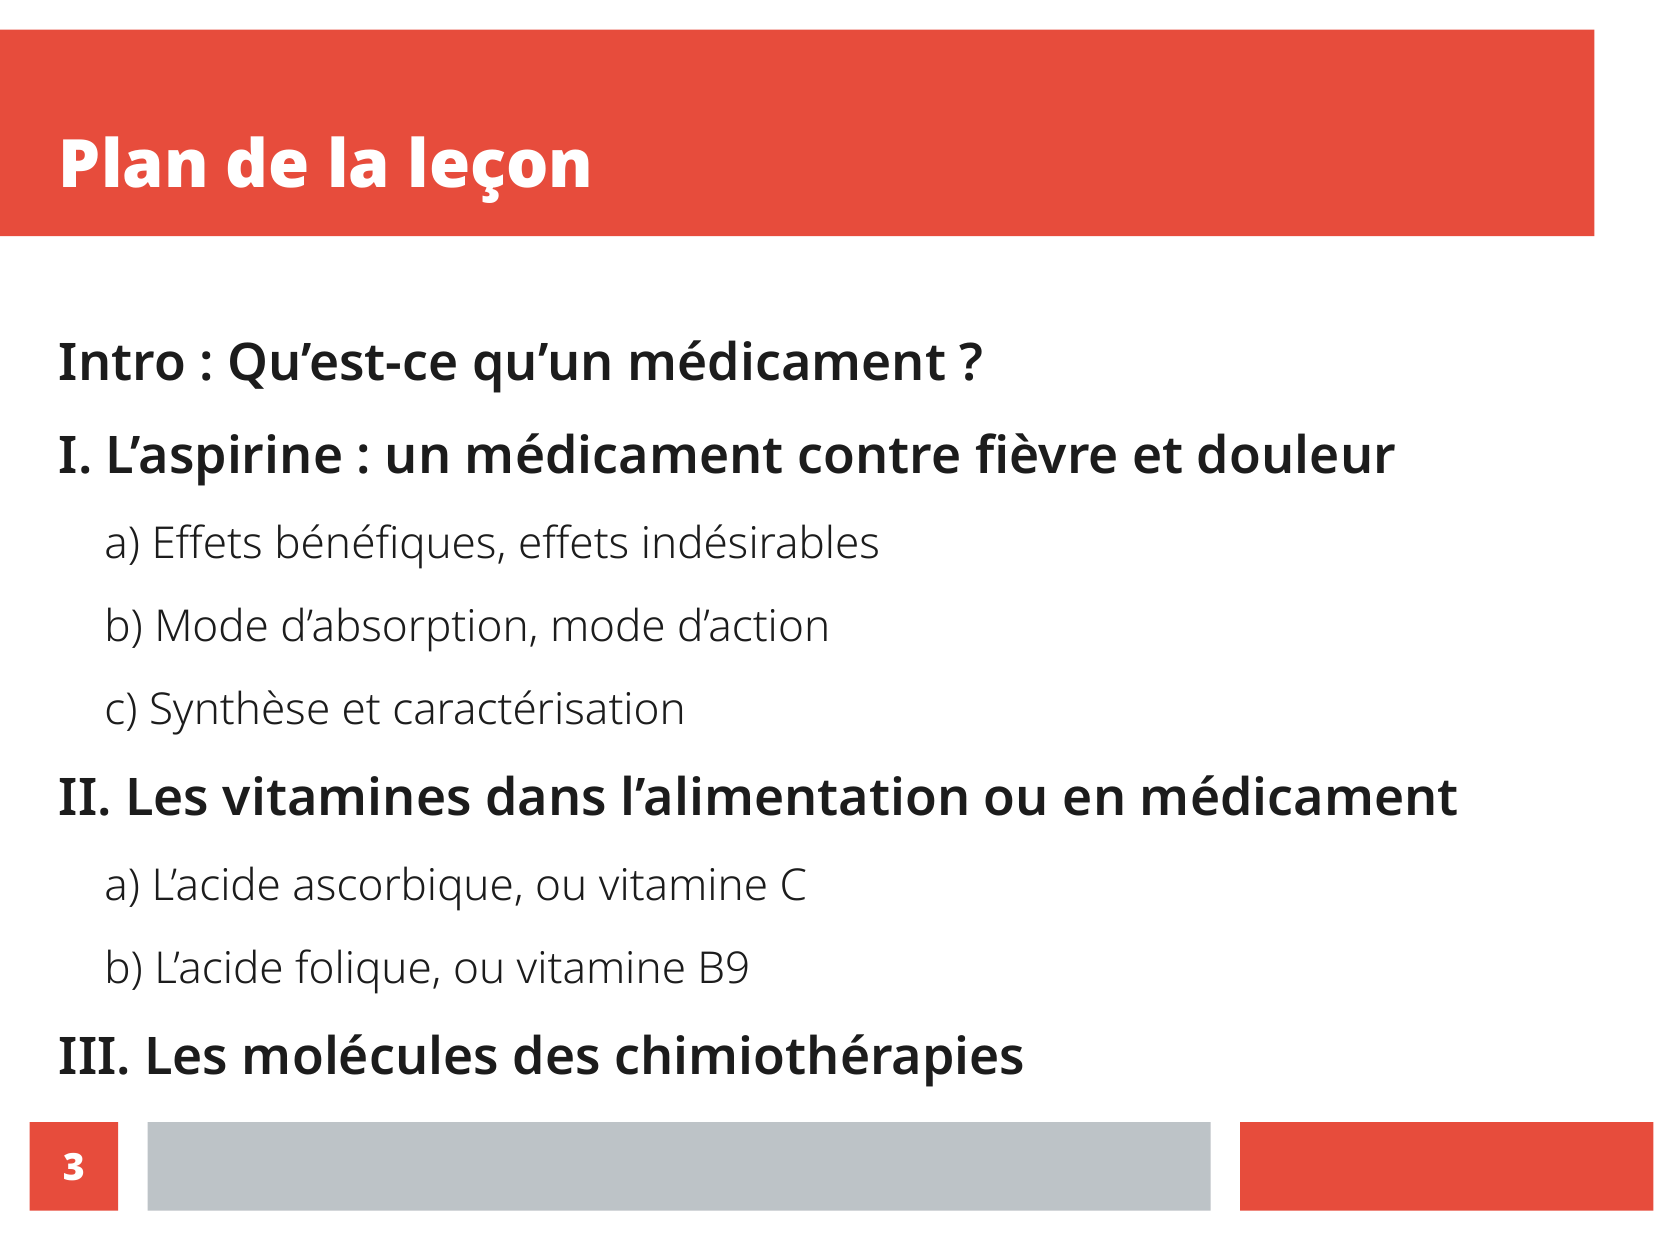

# Plan de la leçon
Intro : Qu’est-ce qu’un médicament ?
I. L’aspirine : un médicament contre fièvre et douleur
a) Effets bénéfiques, effets indésirables
b) Mode d’absorption, mode d’action
c) Synthèse et caractérisation
II. Les vitamines dans l’alimentation ou en médicament
a) L’acide ascorbique, ou vitamine C
b) L’acide folique, ou vitamine B9
III. Les molécules des chimiothérapies
3